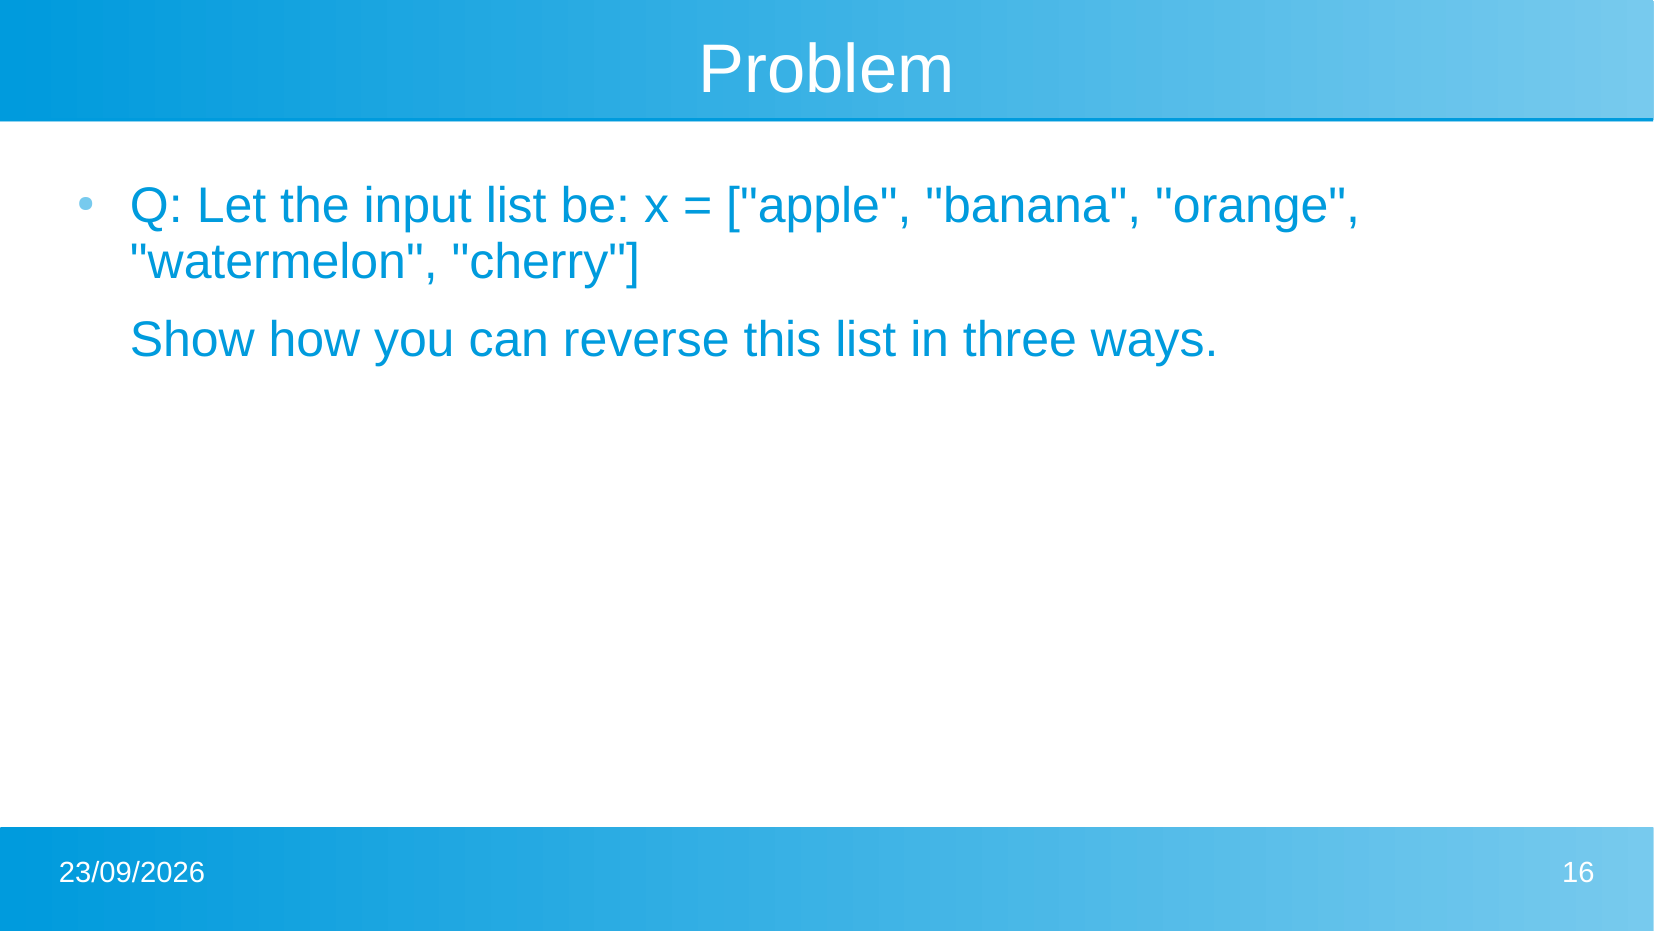

# Problem
Q: Let the input list be: x = ["apple", "banana", "orange", "watermelon", "cherry"]
Show how you can reverse this list in three ways.
16